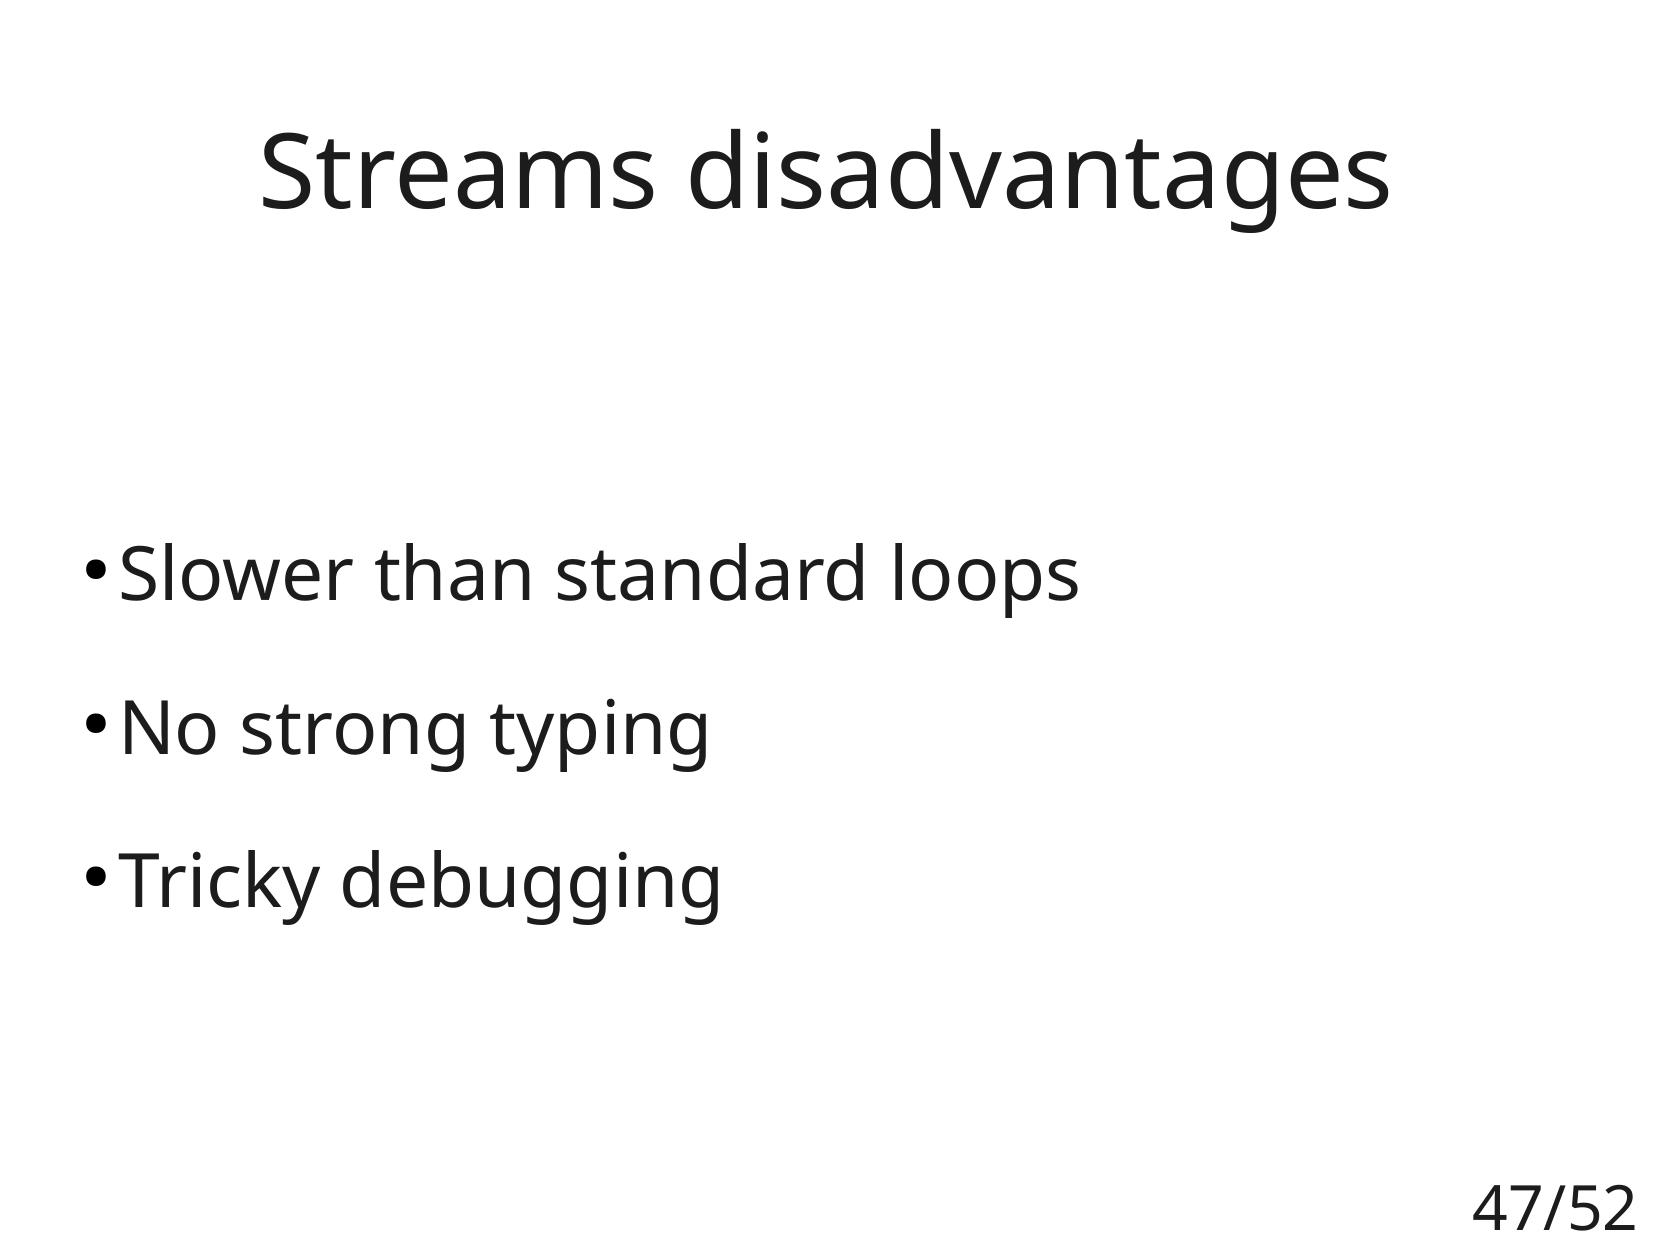

# Streams disadvantages
Slower than standard loops
No strong typing
Tricky debugging